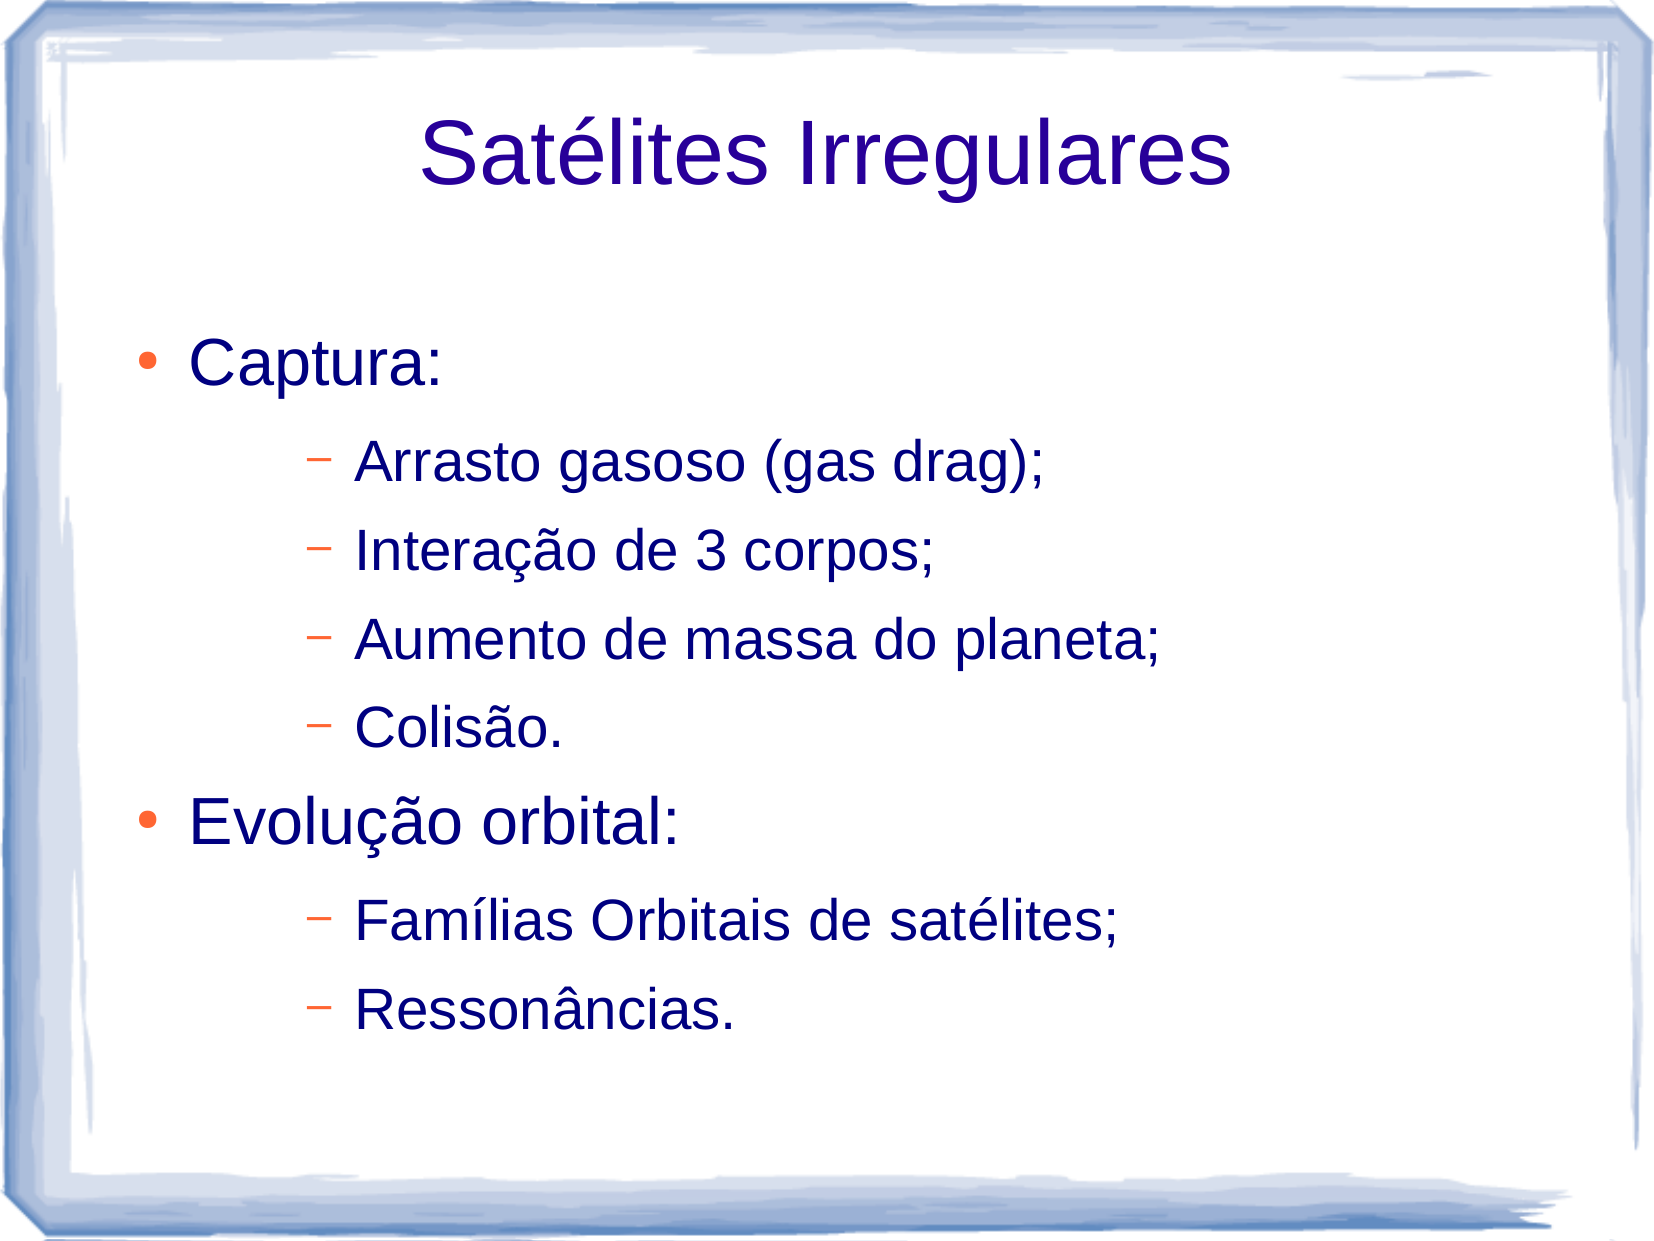

# Satélites Irregulares
Captura:
Arrasto gasoso (gas drag);
Interação de 3 corpos;
Aumento de massa do planeta;
Colisão.
Evolução orbital:
Famílias Orbitais de satélites;
Ressonâncias.